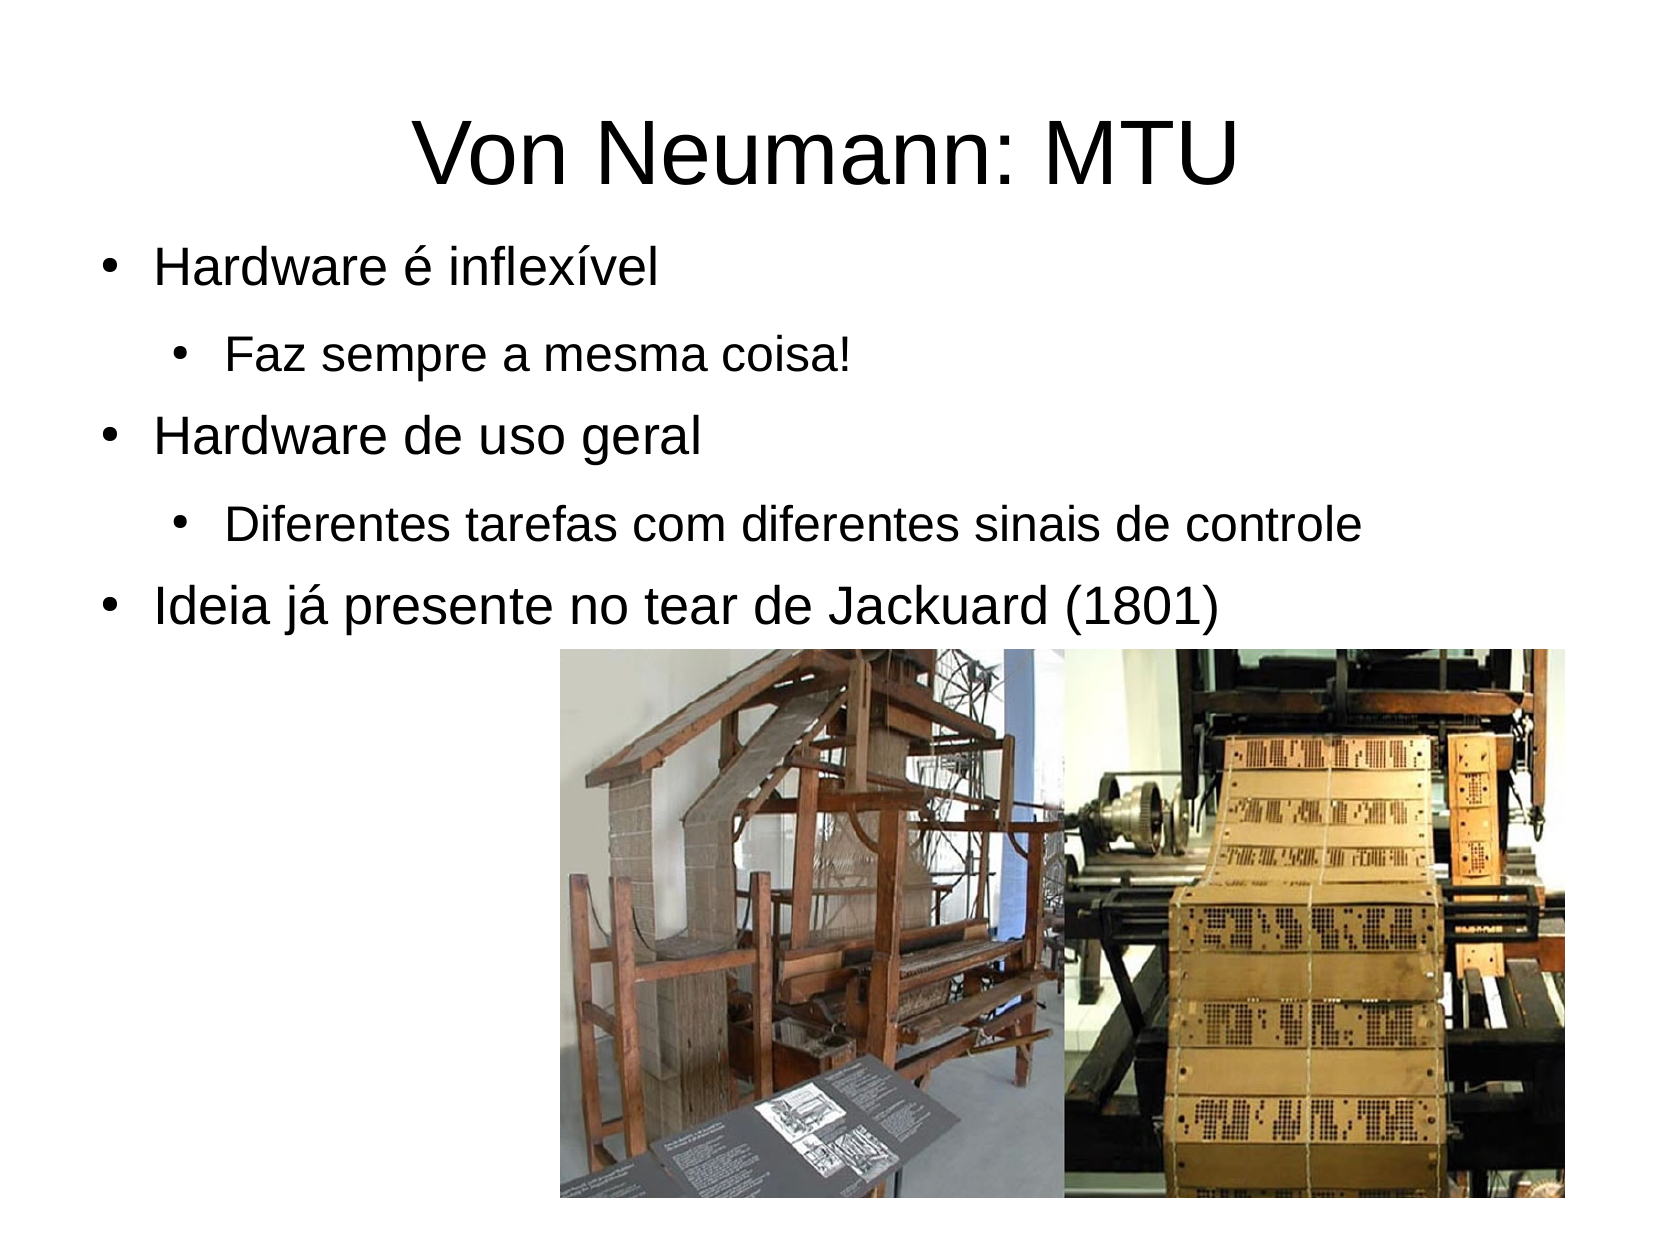

# Von Neumann: MTU
Hardware é inflexível
Faz sempre a mesma coisa!
Hardware de uso geral
Diferentes tarefas com diferentes sinais de controle
Ideia já presente no tear de Jackuard (1801)